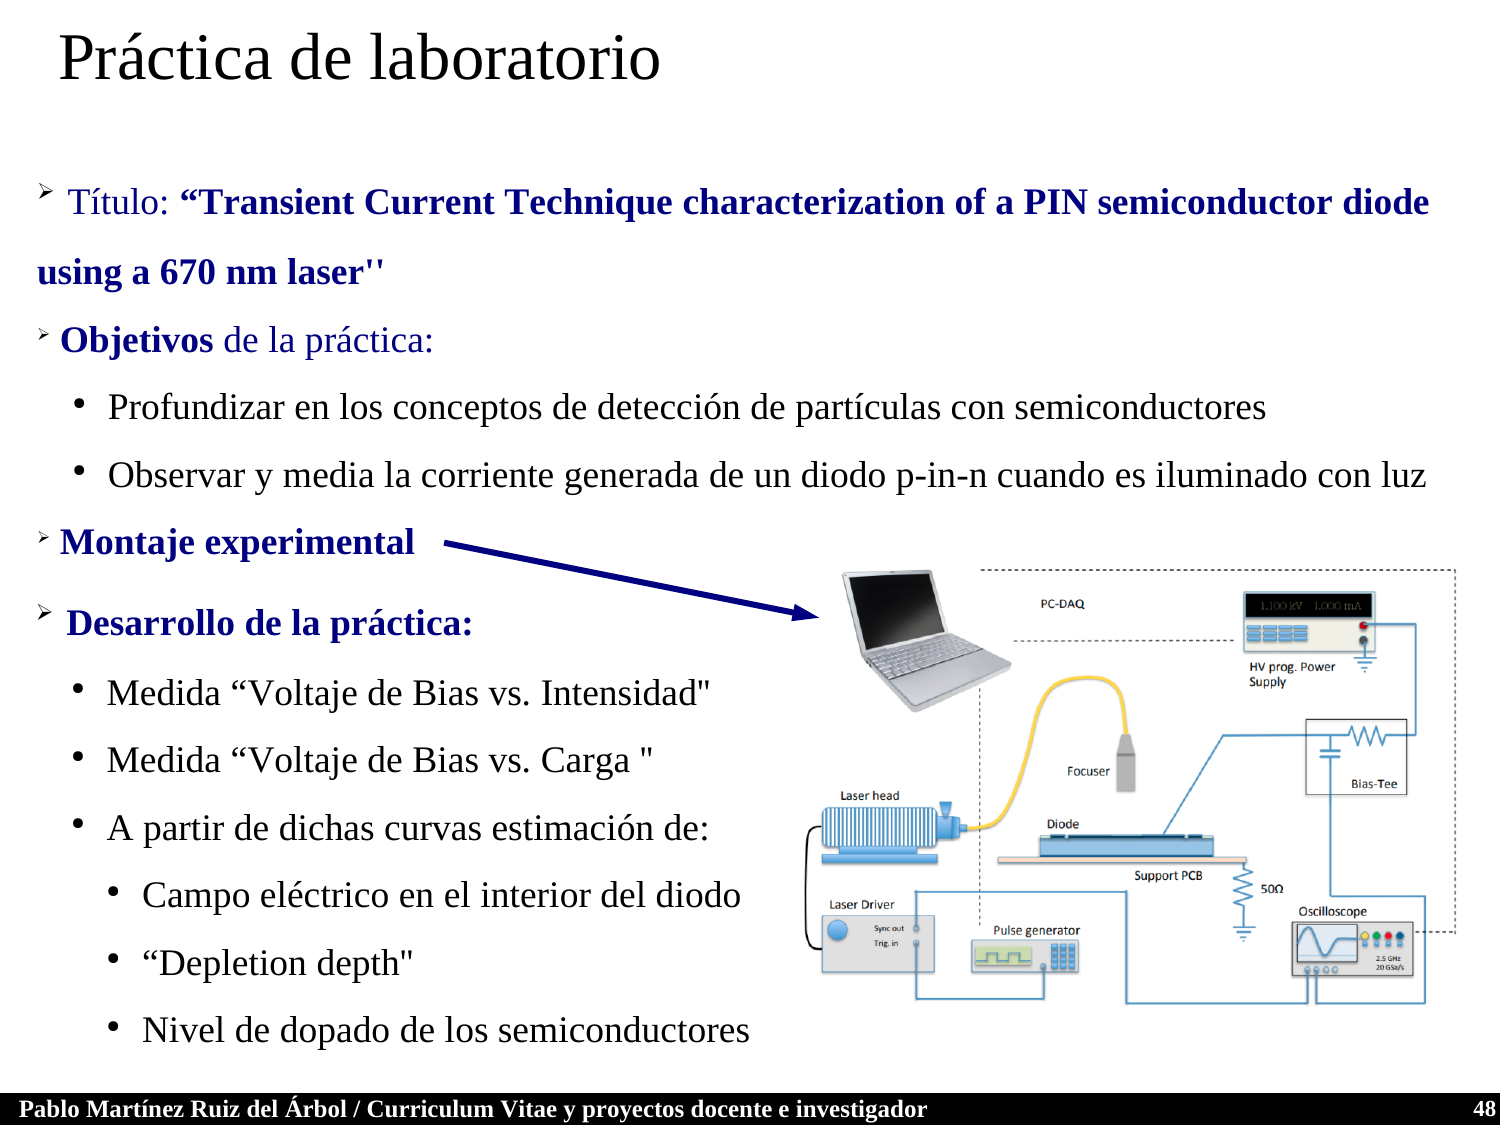

Práctica de laboratorio
 Título: “Transient Current Technique characterization of a PIN semiconductor diode using a 670 nm laser''
 Objetivos de la práctica:
Profundizar en los conceptos de detección de partículas con semiconductores
Observar y media la corriente generada de un diodo p-in-n cuando es iluminado con luz
 Montaje experimental
 Desarrollo de la práctica:
Medida “Voltaje de Bias vs. Intensidad''
Medida “Voltaje de Bias vs. Carga ''
A partir de dichas curvas estimación de:
Campo eléctrico en el interior del diodo
“Depletion depth''
Nivel de dopado de los semiconductores
48